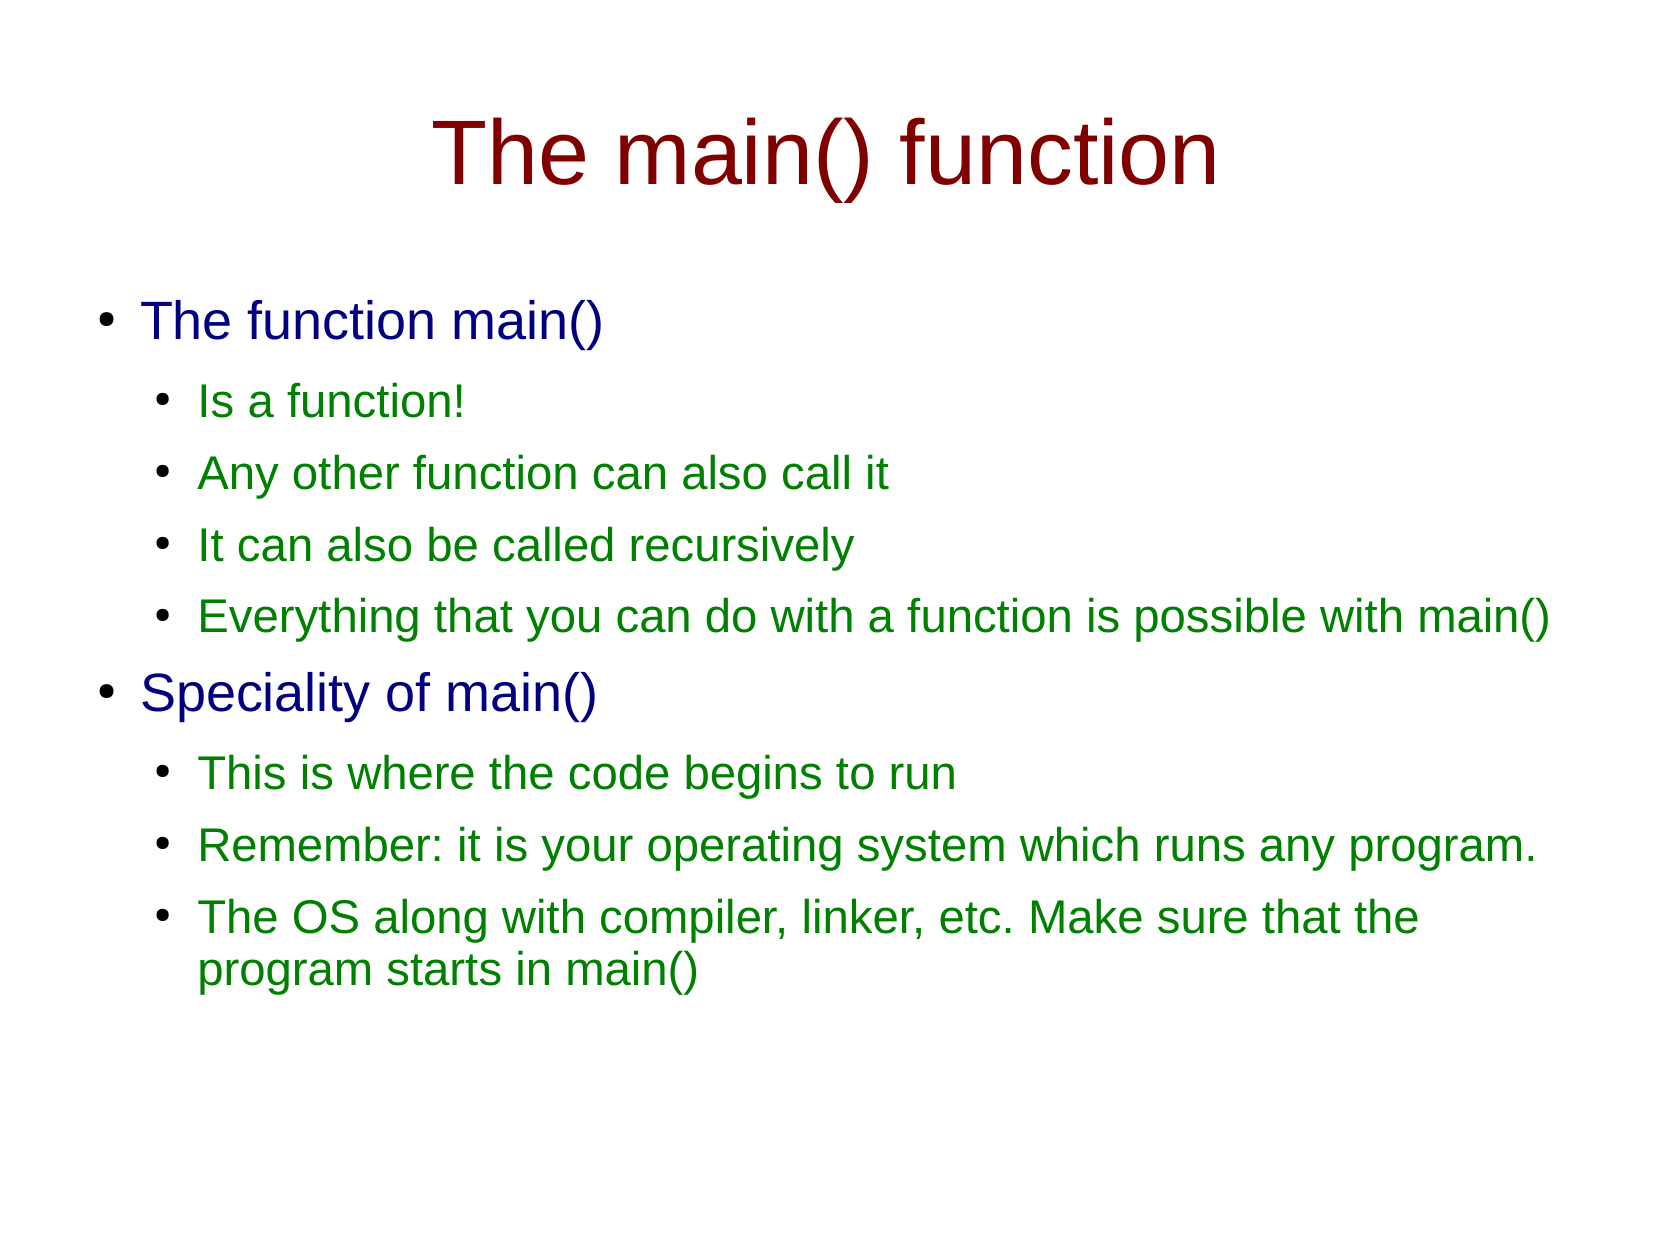

# The main() function
The function main()
Is a function!
Any other function can also call it
It can also be called recursively
Everything that you can do with a function is possible with main()
Speciality of main()
This is where the code begins to run
Remember: it is your operating system which runs any program.
The OS along with compiler, linker, etc. Make sure that the program starts in main()